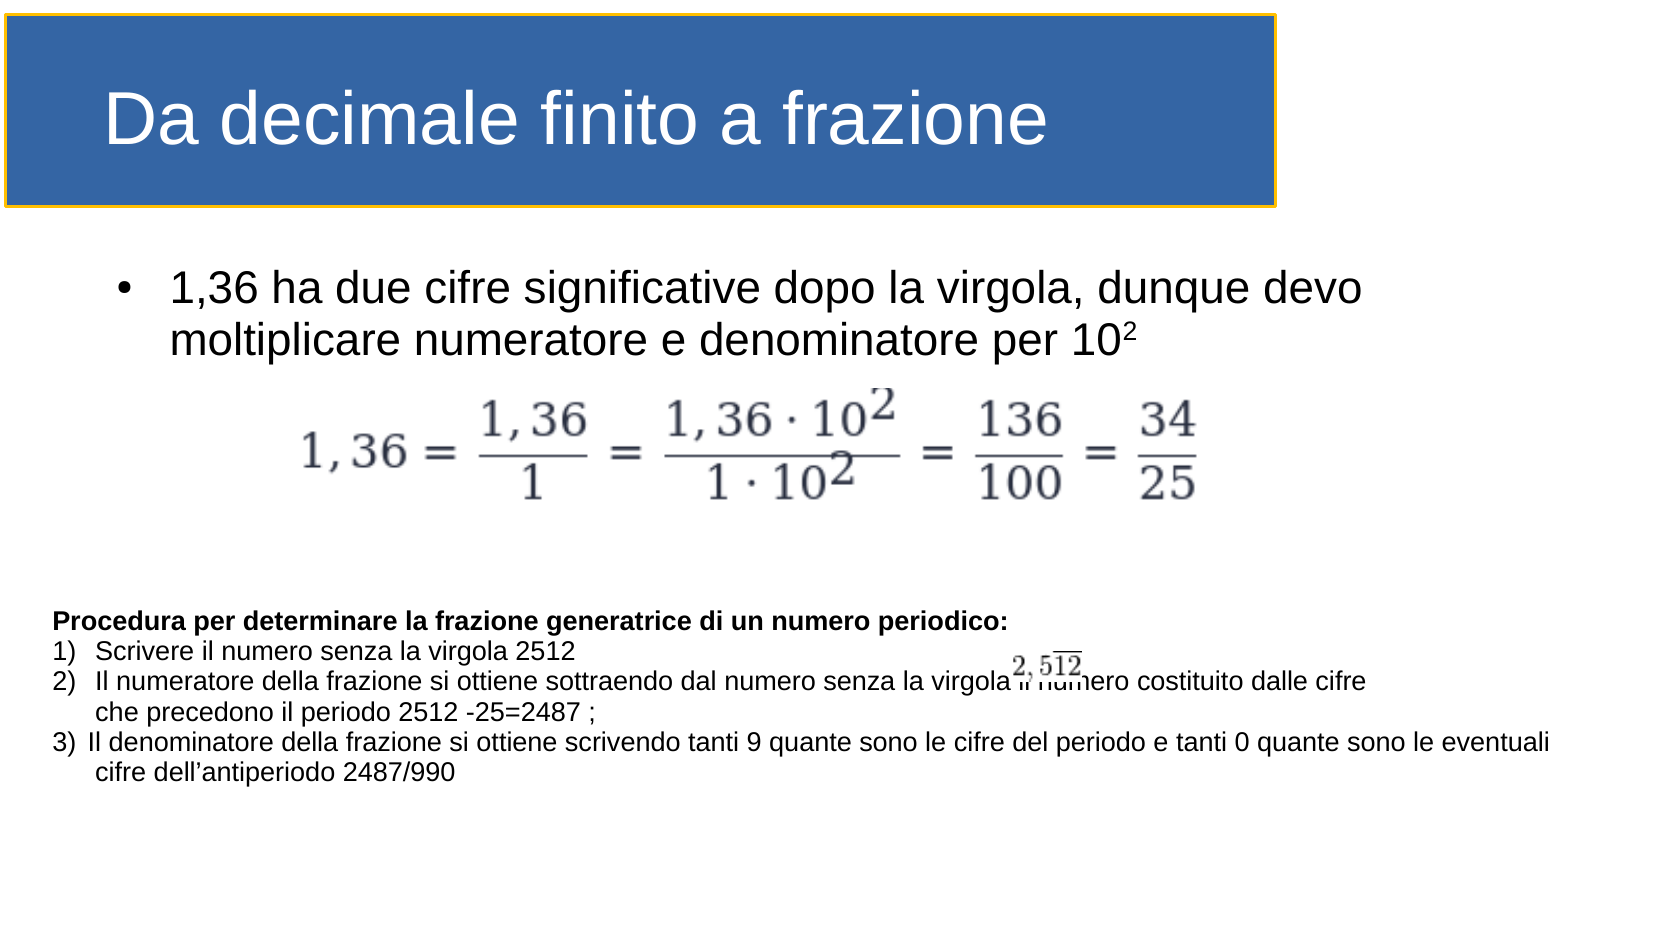

# Da decimale finito a frazione
1,36 ha due cifre significative dopo la virgola, dunque devo moltiplicare numeratore e denominatore per 102
Procedura per determinare la frazione generatrice di un numero periodico:
 Scrivere il numero senza la virgola 2512
 Il numeratore della frazione si ottiene sottraendo dal numero senza la virgola il numero costituito dalle cifre
 che precedono il periodo 2512 -25=2487 ;
Il denominatore della frazione si ottiene scrivendo tanti 9 quante sono le cifre del periodo e tanti 0 quante sono le eventuali
 cifre dell’antiperiodo 2487/990